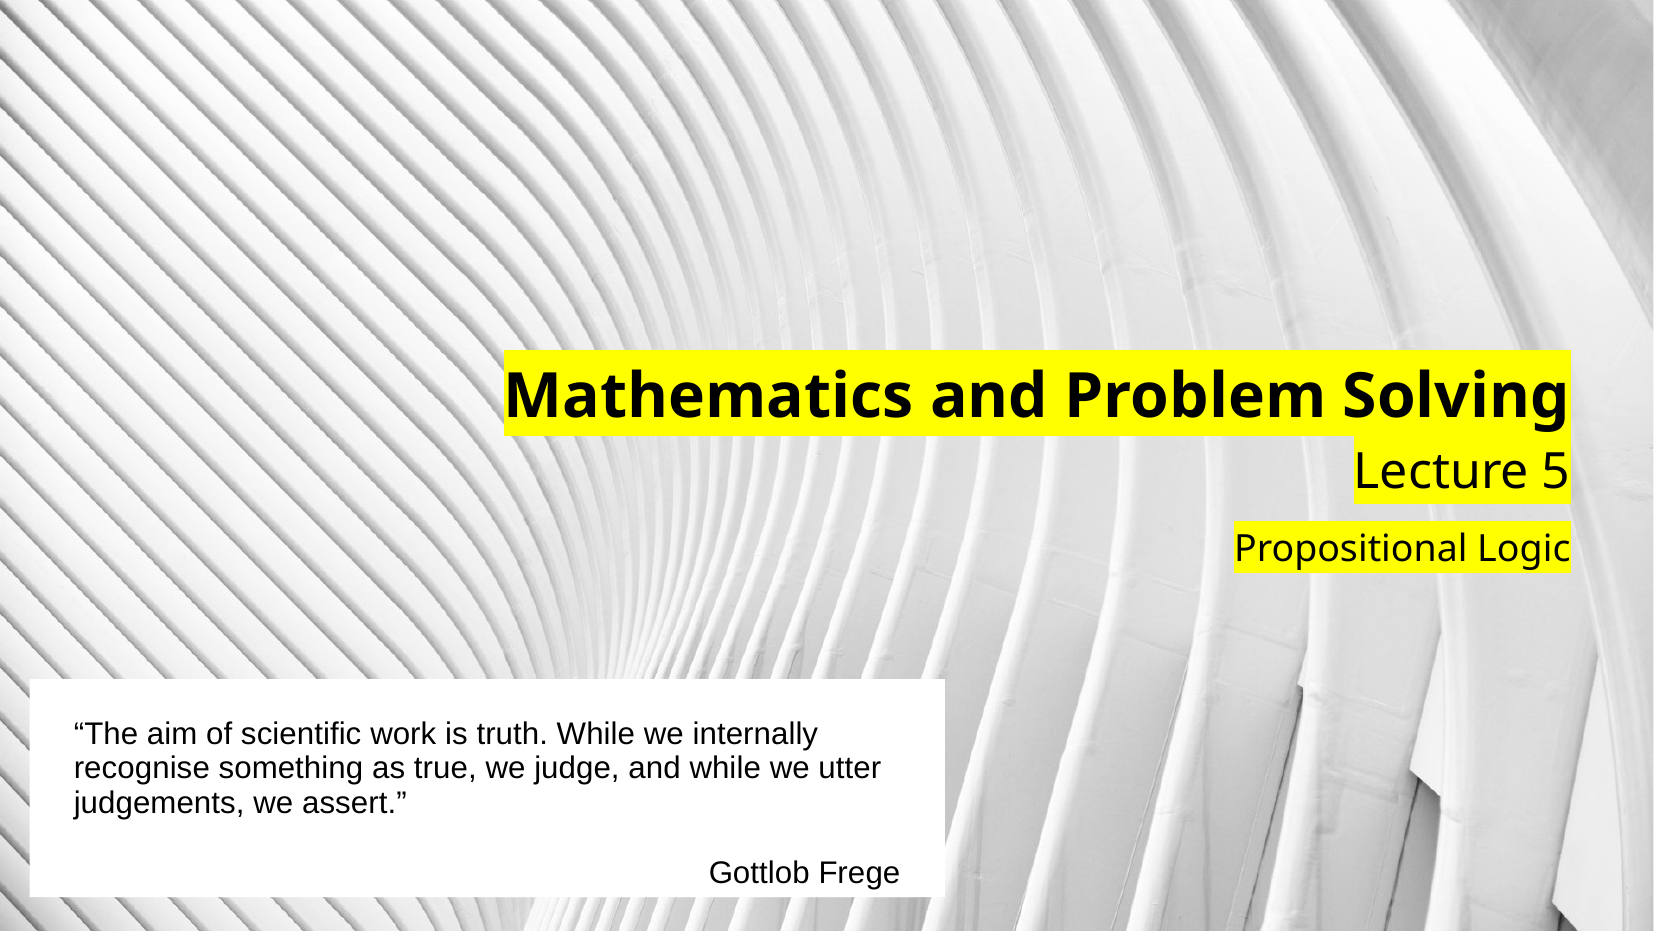

#
Mathematics and Problem Solving
Lecture 5
Propositional Logic
“The aim of scientific work is truth. While we internally recognise something as true, we judge, and while we utter judgements, we assert.”
Gottlob Frege